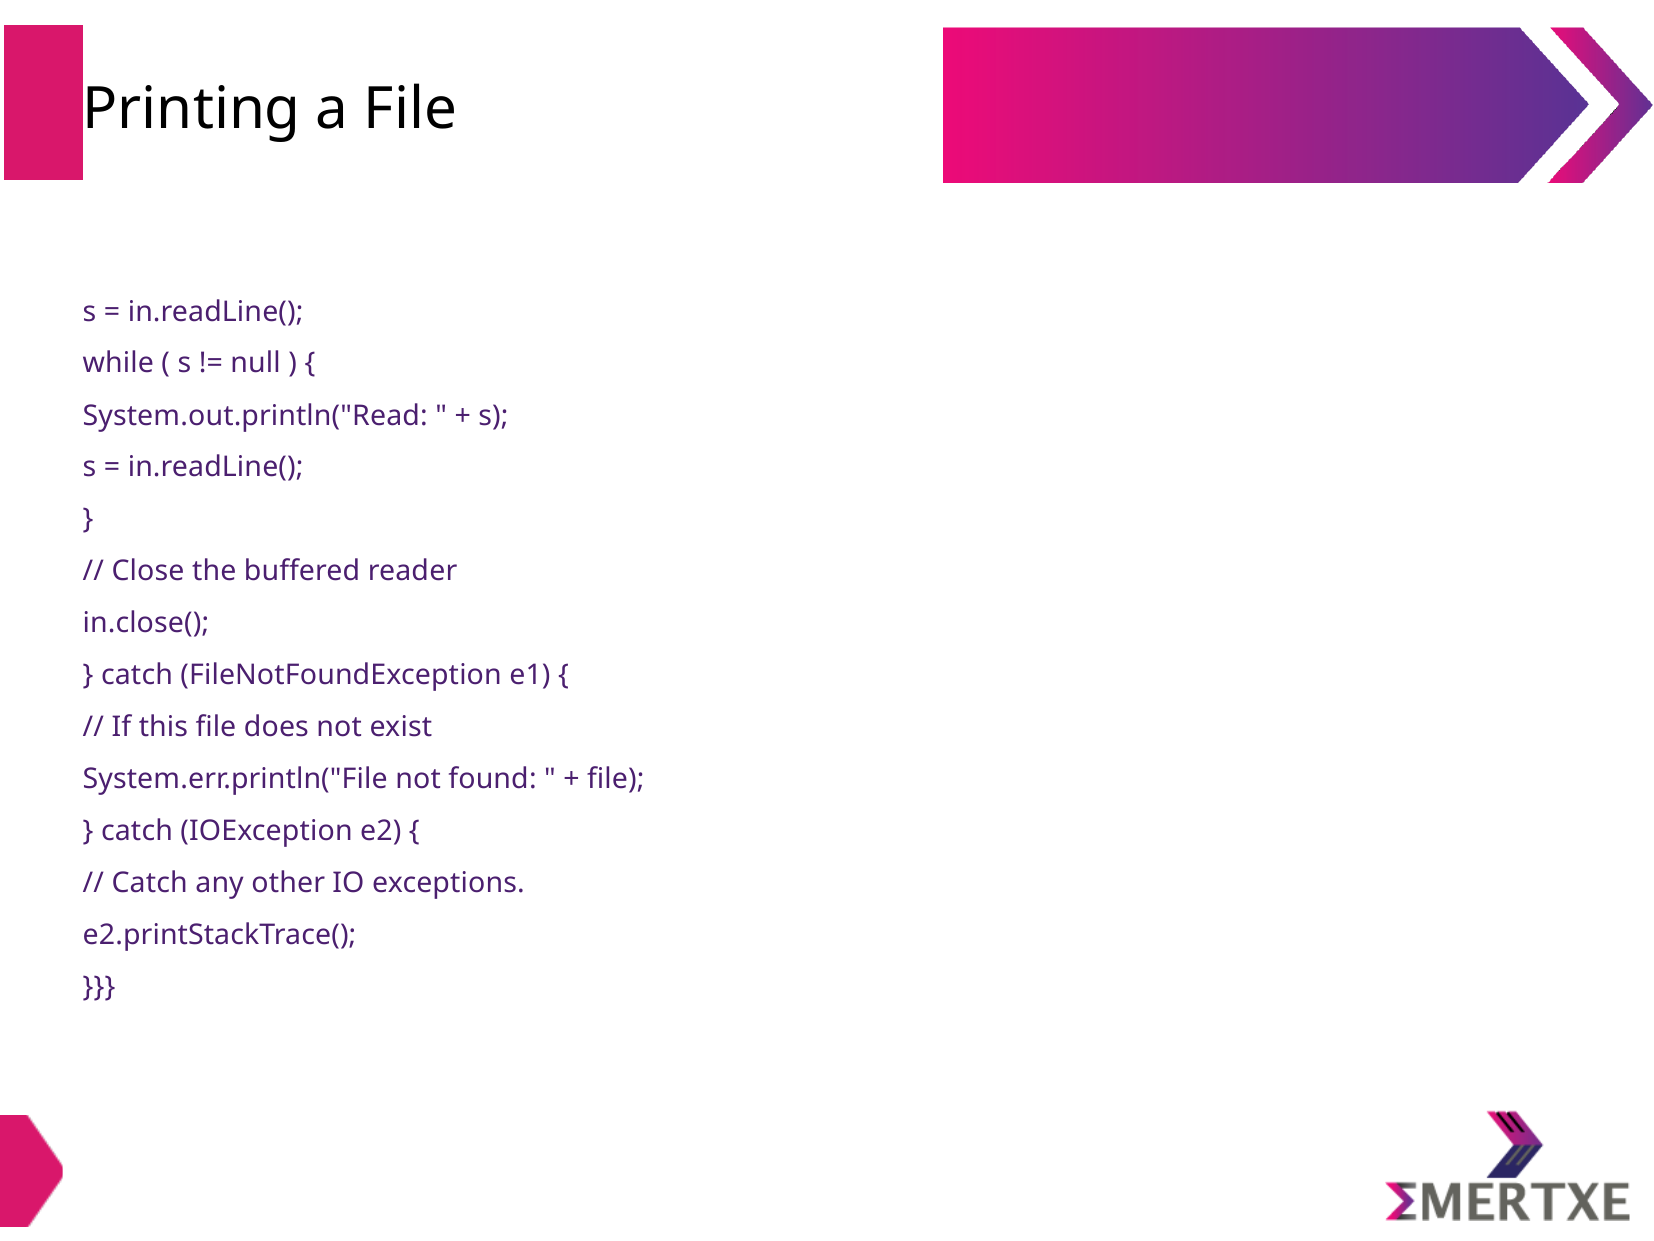

# Printing a File
s = in.readLine();
while ( s != null ) {
System.out.println("Read: " + s);
s = in.readLine();
}
// Close the buffered reader
in.close();
} catch (FileNotFoundException e1) {
// If this file does not exist
System.err.println("File not found: " + file);
} catch (IOException e2) {
// Catch any other IO exceptions.
e2.printStackTrace();
}}}